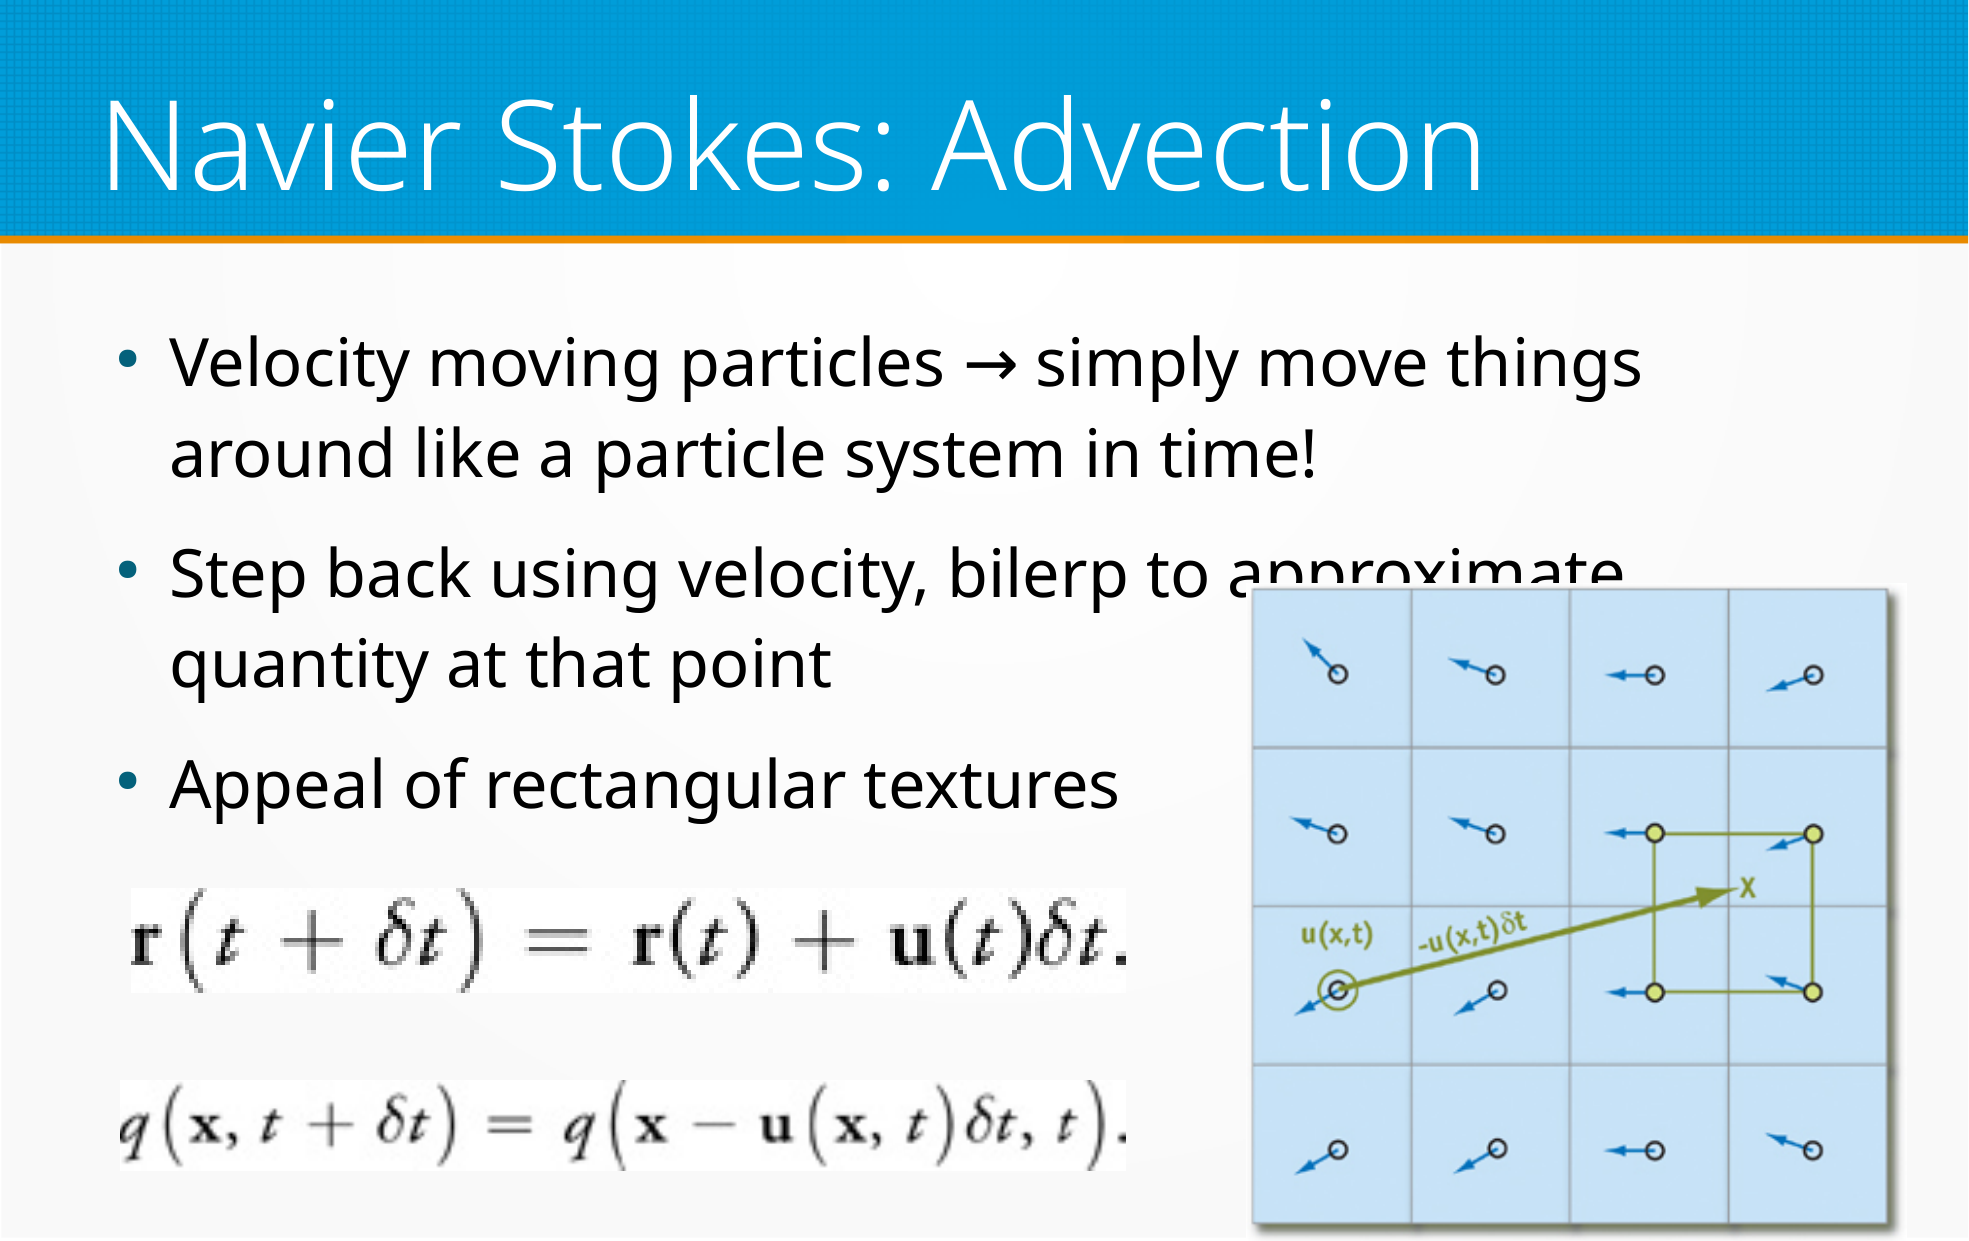

# Navier Stokes: Advection
Velocity moving particles → simply move things around like a particle system in time!
Step back using velocity, bilerp to approximate quantity at that point
Appeal of rectangular textures